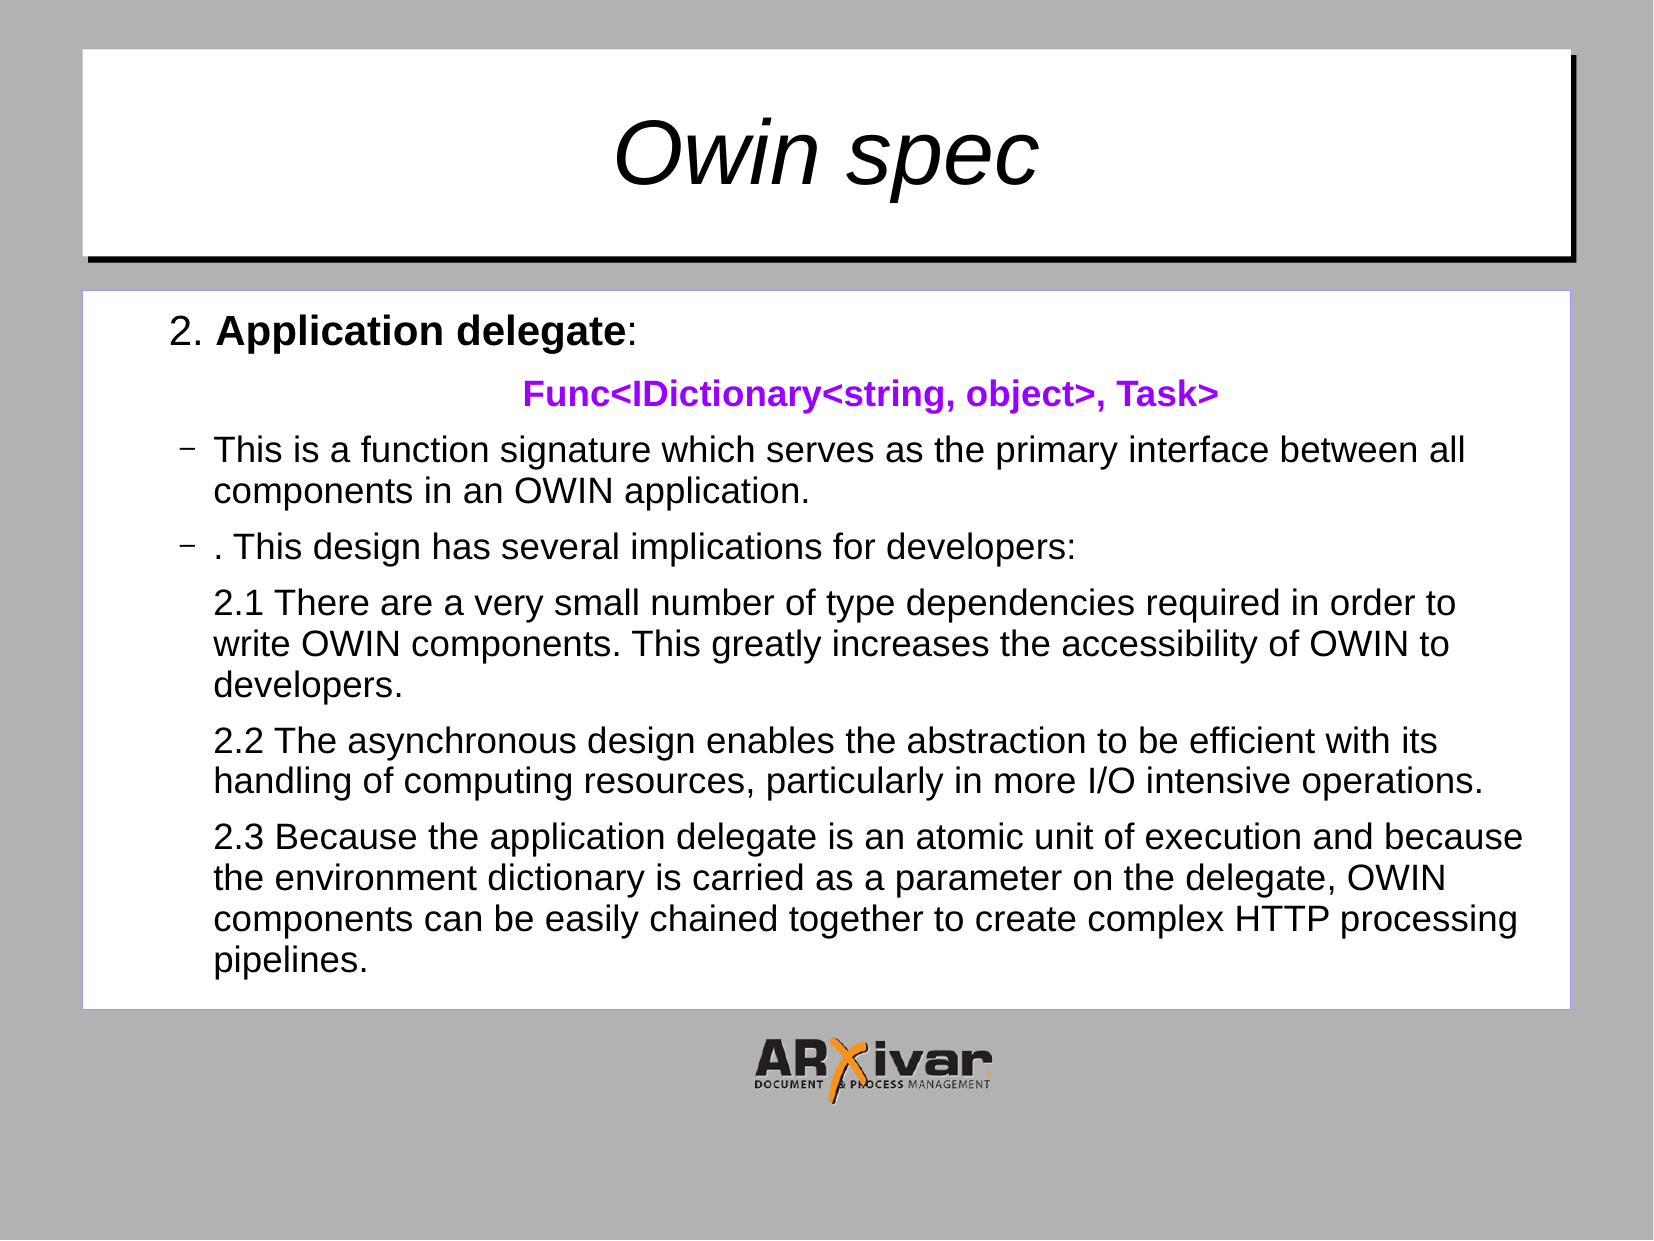

# Owin spec
2. Application delegate:
Func<IDictionary<string, object>, Task>
This is a function signature which serves as the primary interface between all components in an OWIN application.
. This design has several implications for developers:
2.1 There are a very small number of type dependencies required in order to write OWIN components. This greatly increases the accessibility of OWIN to developers.
2.2 The asynchronous design enables the abstraction to be efficient with its handling of computing resources, particularly in more I/O intensive operations.
2.3 Because the application delegate is an atomic unit of execution and because the environment dictionary is carried as a parameter on the delegate, OWIN components can be easily chained together to create complex HTTP processing pipelines.